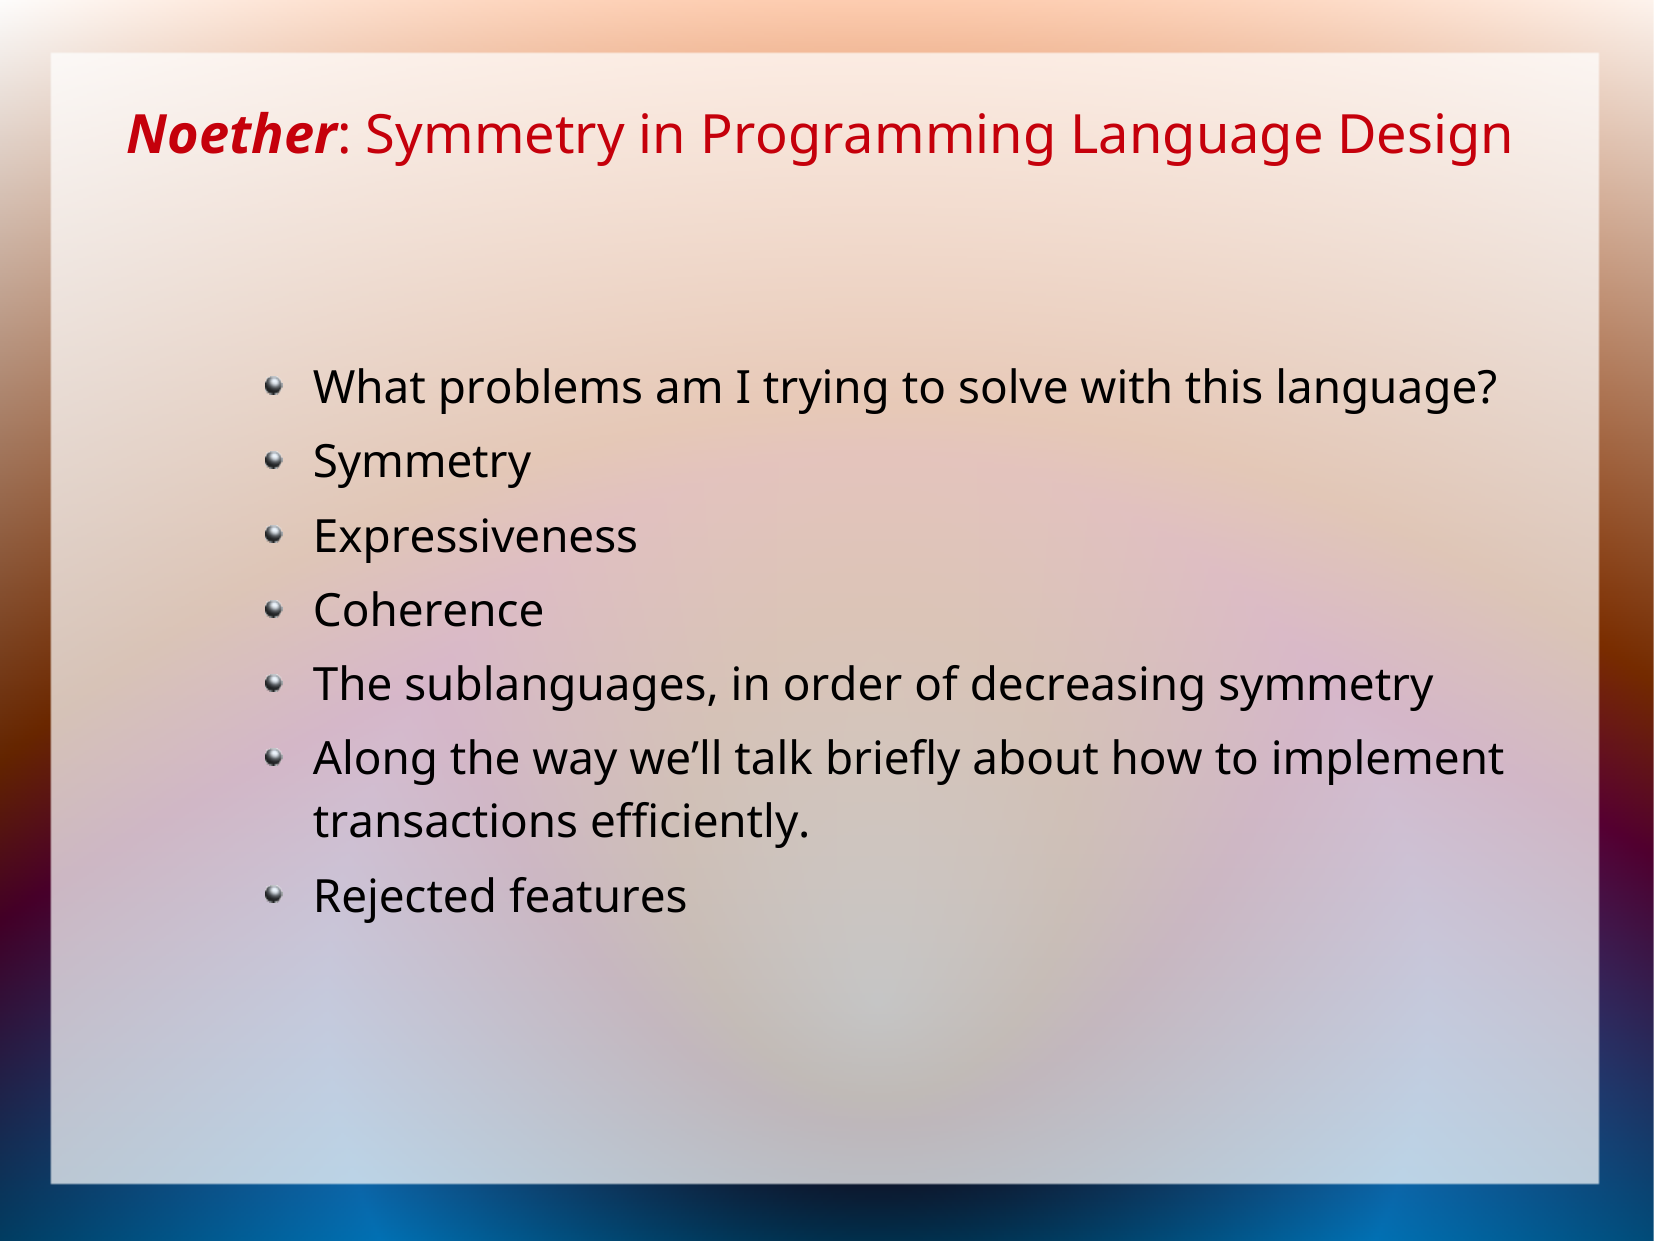

# Noether: Symmetry in Programming Language Design
What problems am I trying to solve with this language?
Symmetry
Expressiveness
Coherence
The sublanguages, in order of decreasing symmetry
Along the way we’ll talk briefly about how to implement transactions efficiently.
Rejected features